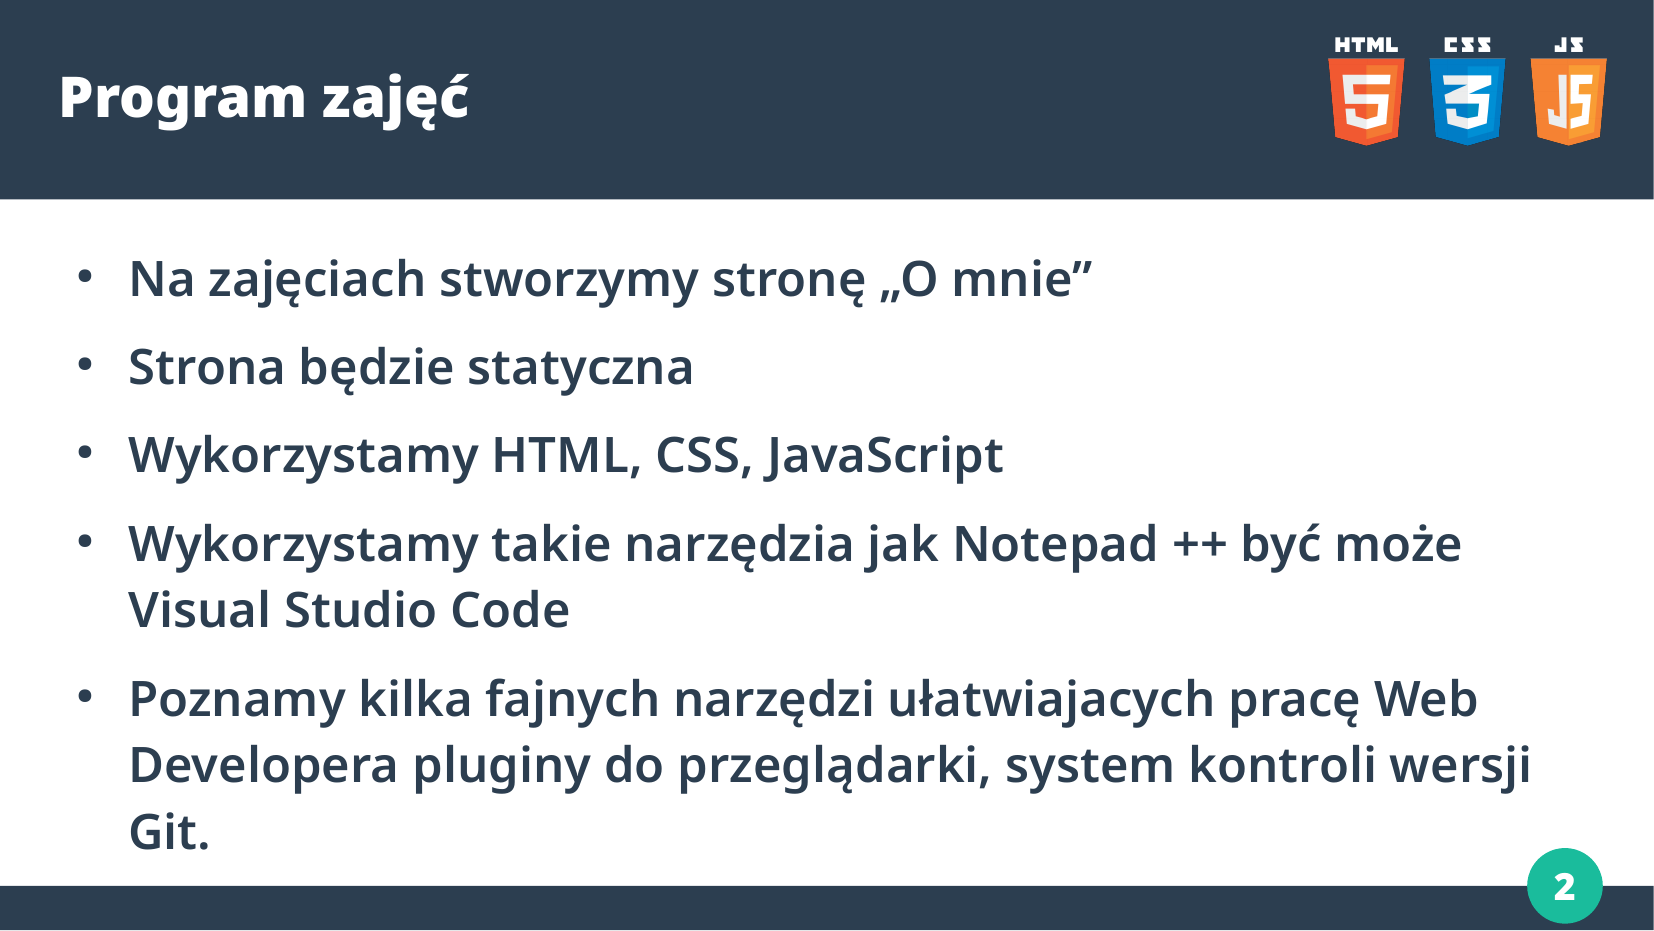

# Program zajęć
Na zajęciach stworzymy stronę „O mnie”
Strona będzie statyczna
Wykorzystamy HTML, CSS, JavaScript
Wykorzystamy takie narzędzia jak Notepad ++ być może Visual Studio Code
Poznamy kilka fajnych narzędzi ułatwiajacych pracę Web Developera pluginy do przeglądarki, system kontroli wersji Git.